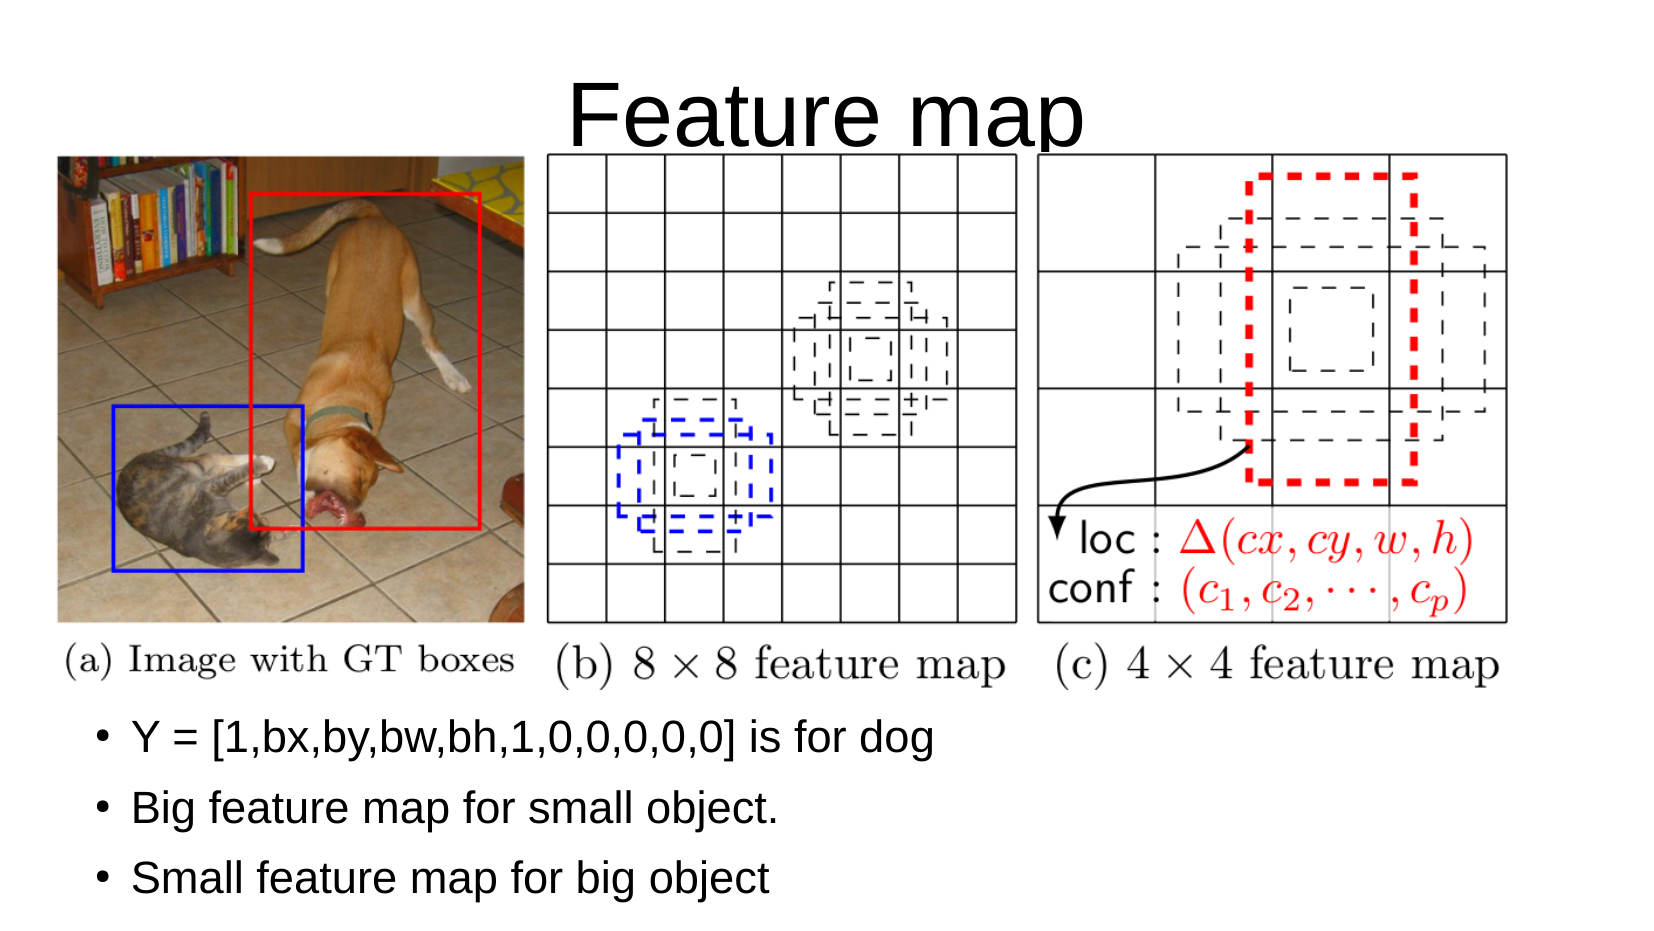

# Feature map
Y = [1,bx,by,bw,bh,1,0,0,0,0,0] is for dog
Big feature map for small object.
Small feature map for big object